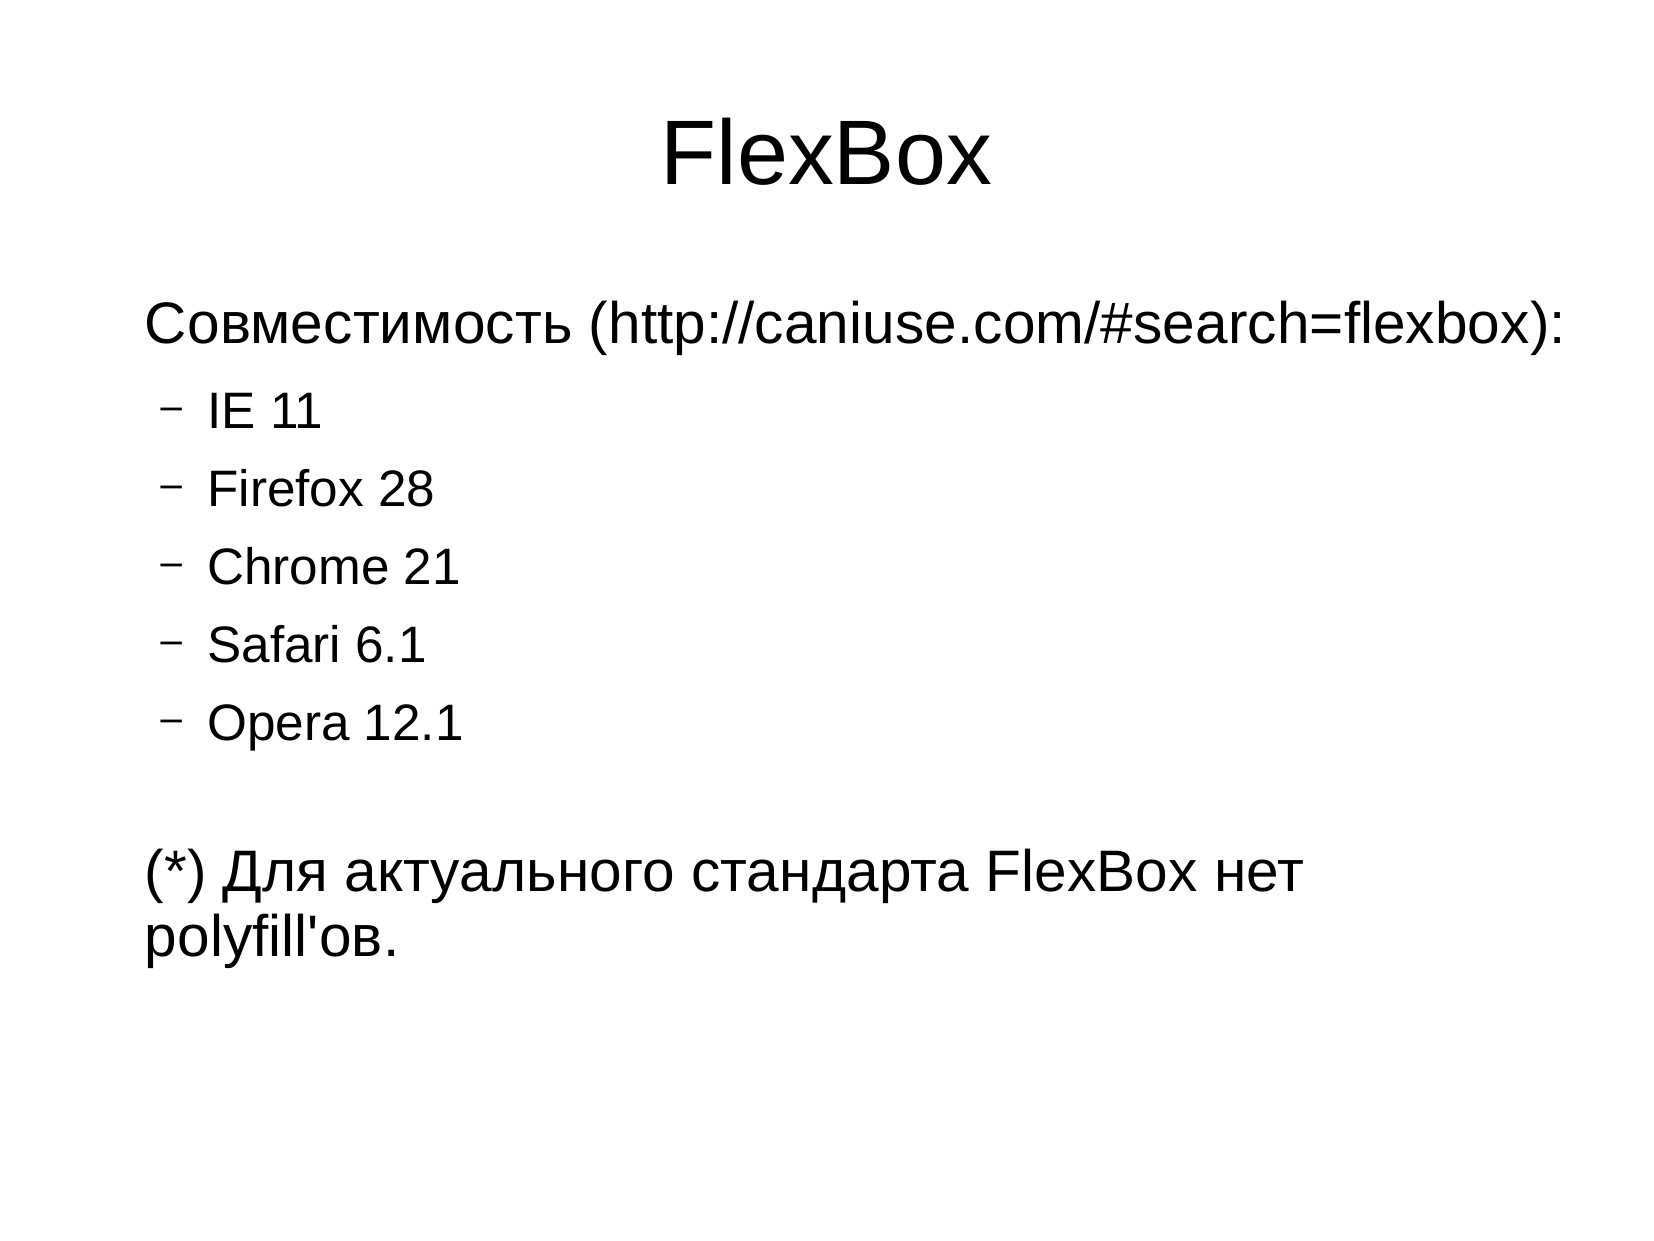

# FlexBox
Совместимость (http://caniuse.com/#search=flexbox):
IE 11
Firefox 28
Chrome 21
Safari 6.1
Opera 12.1
(*) Для актуального стандарта FlexBox нет polyfill'ов.